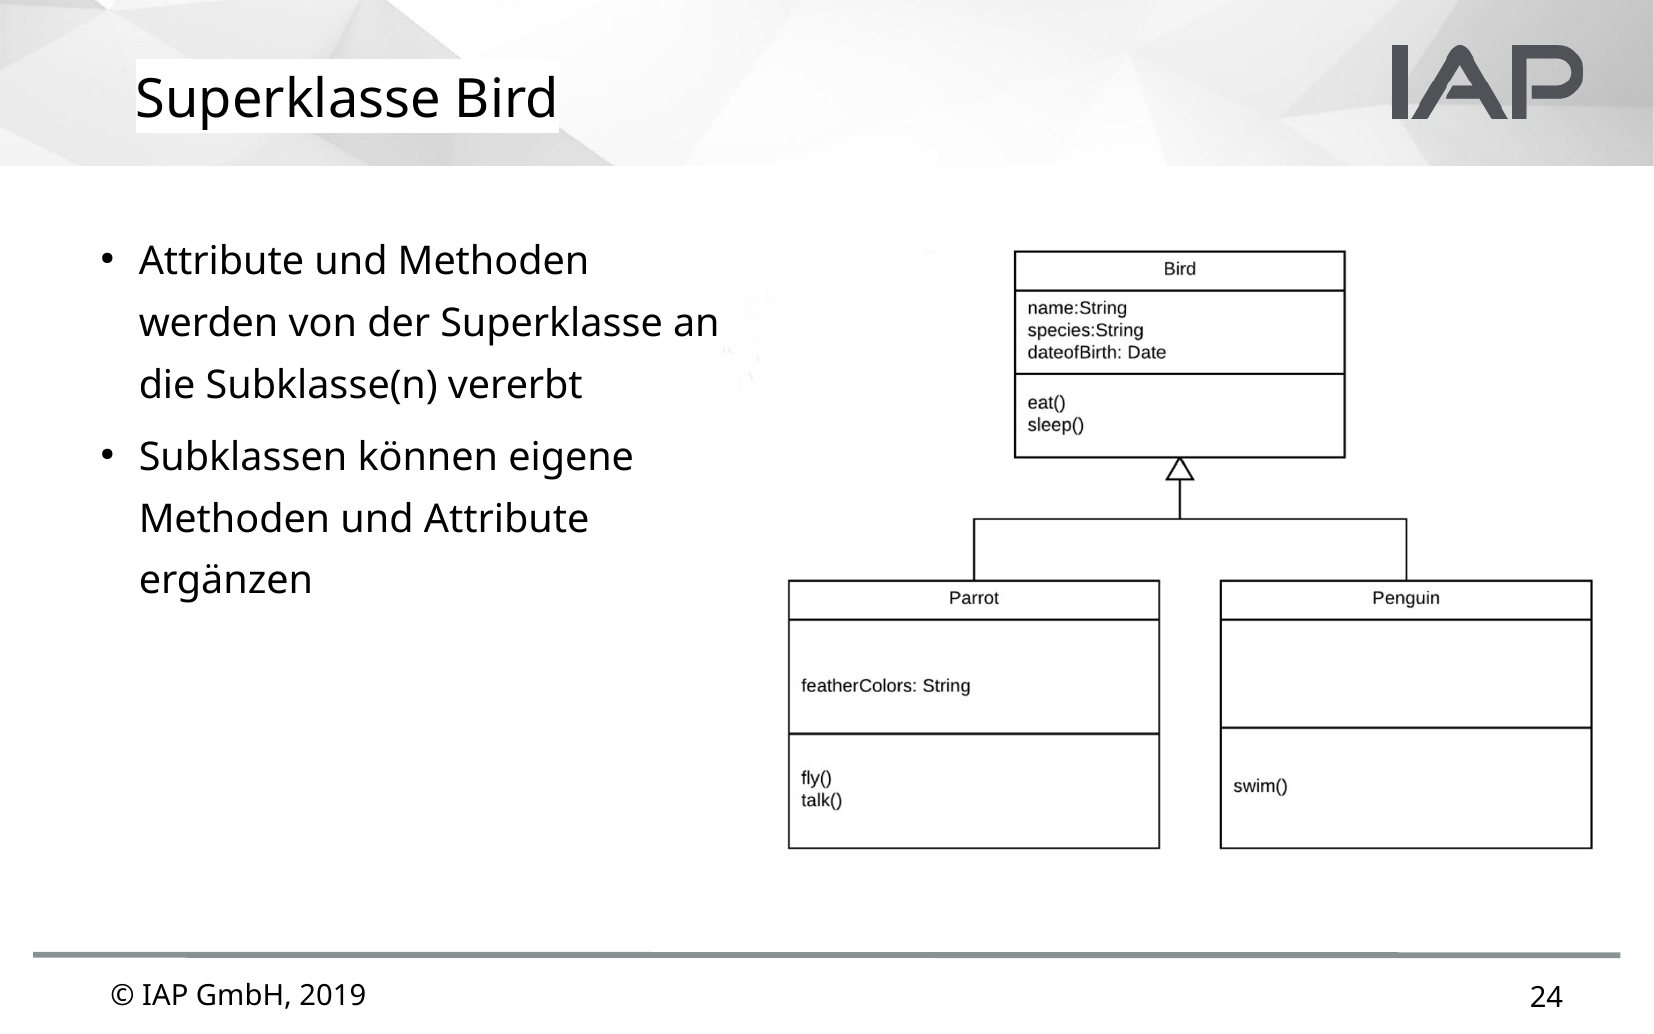

# Superklasse Bird
Attribute und Methoden werden von der Superklasse an die Subklasse(n) vererbt
Subklassen können eigene Methoden und Attribute ergänzen
© IAP GmbH, 2019
24